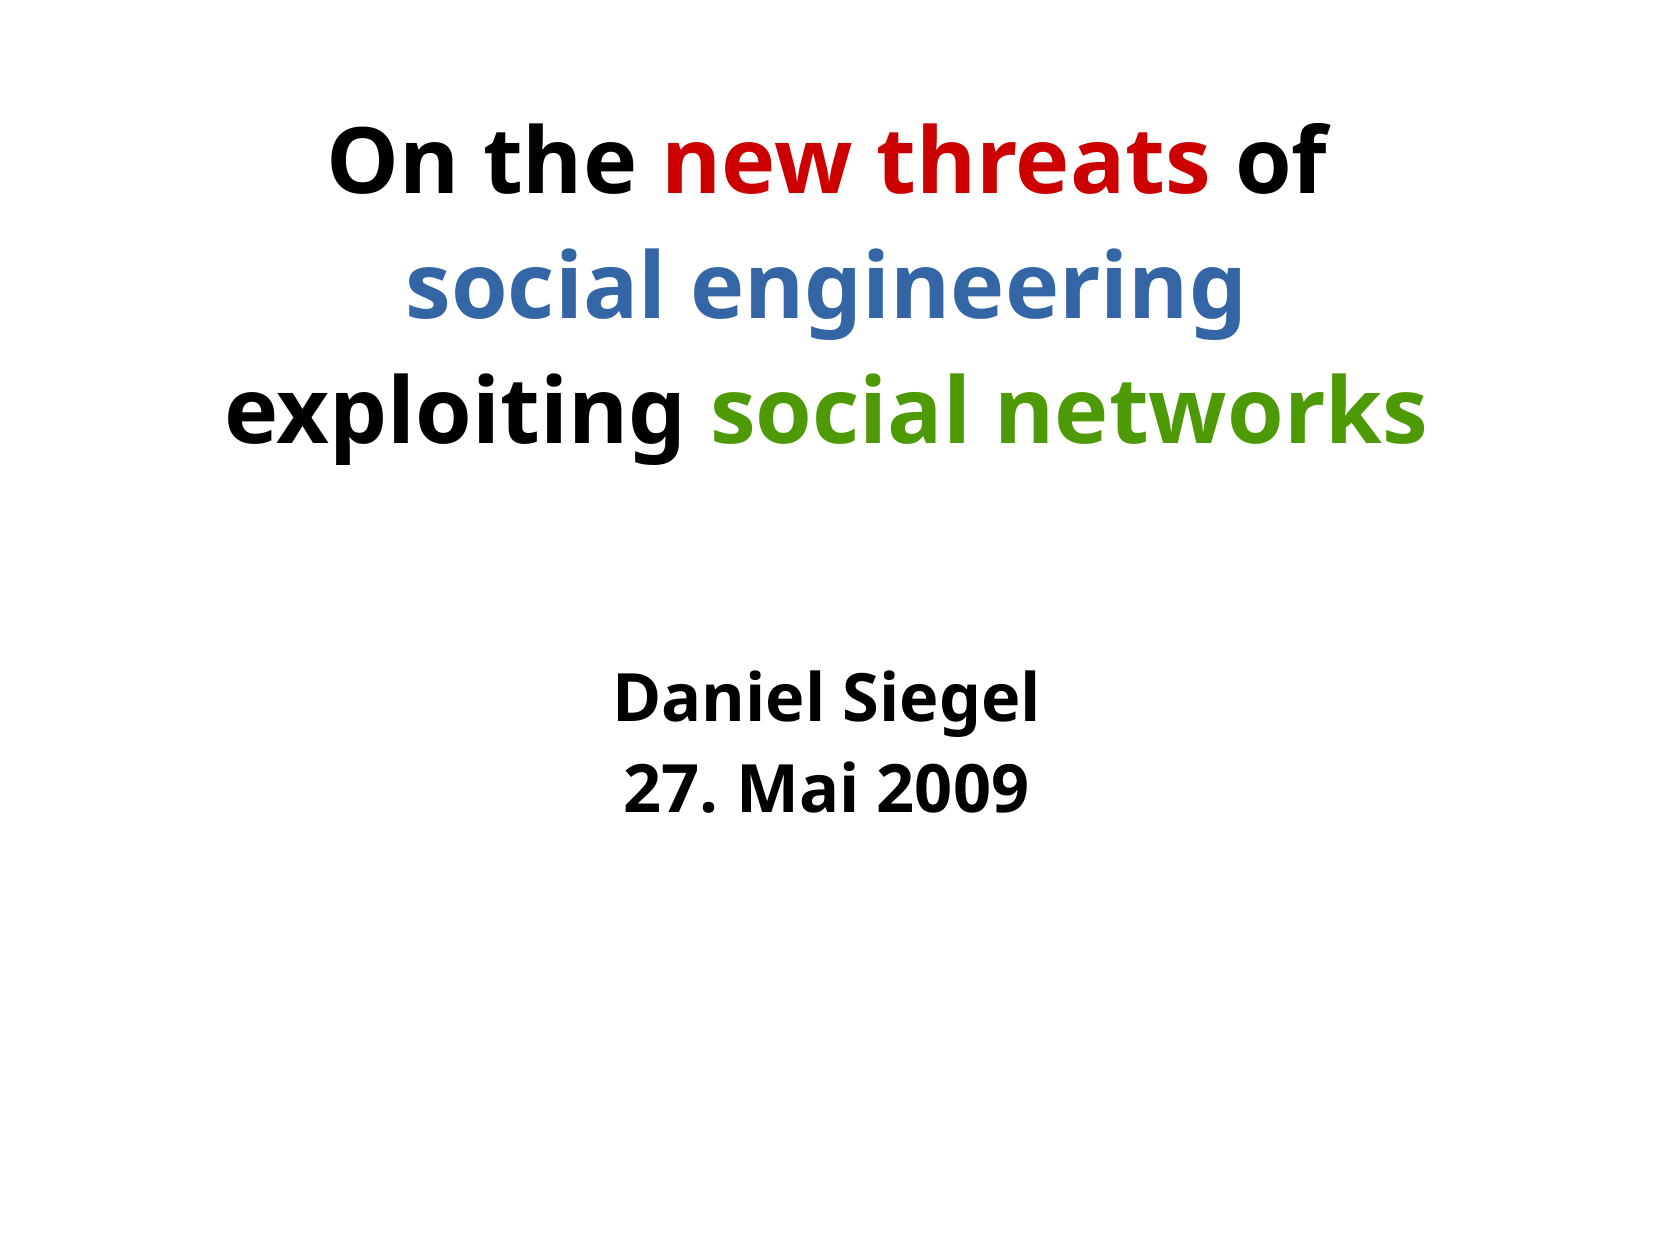

# On the new threats of social engineering exploiting social networks
Daniel Siegel
27. Mai 2009